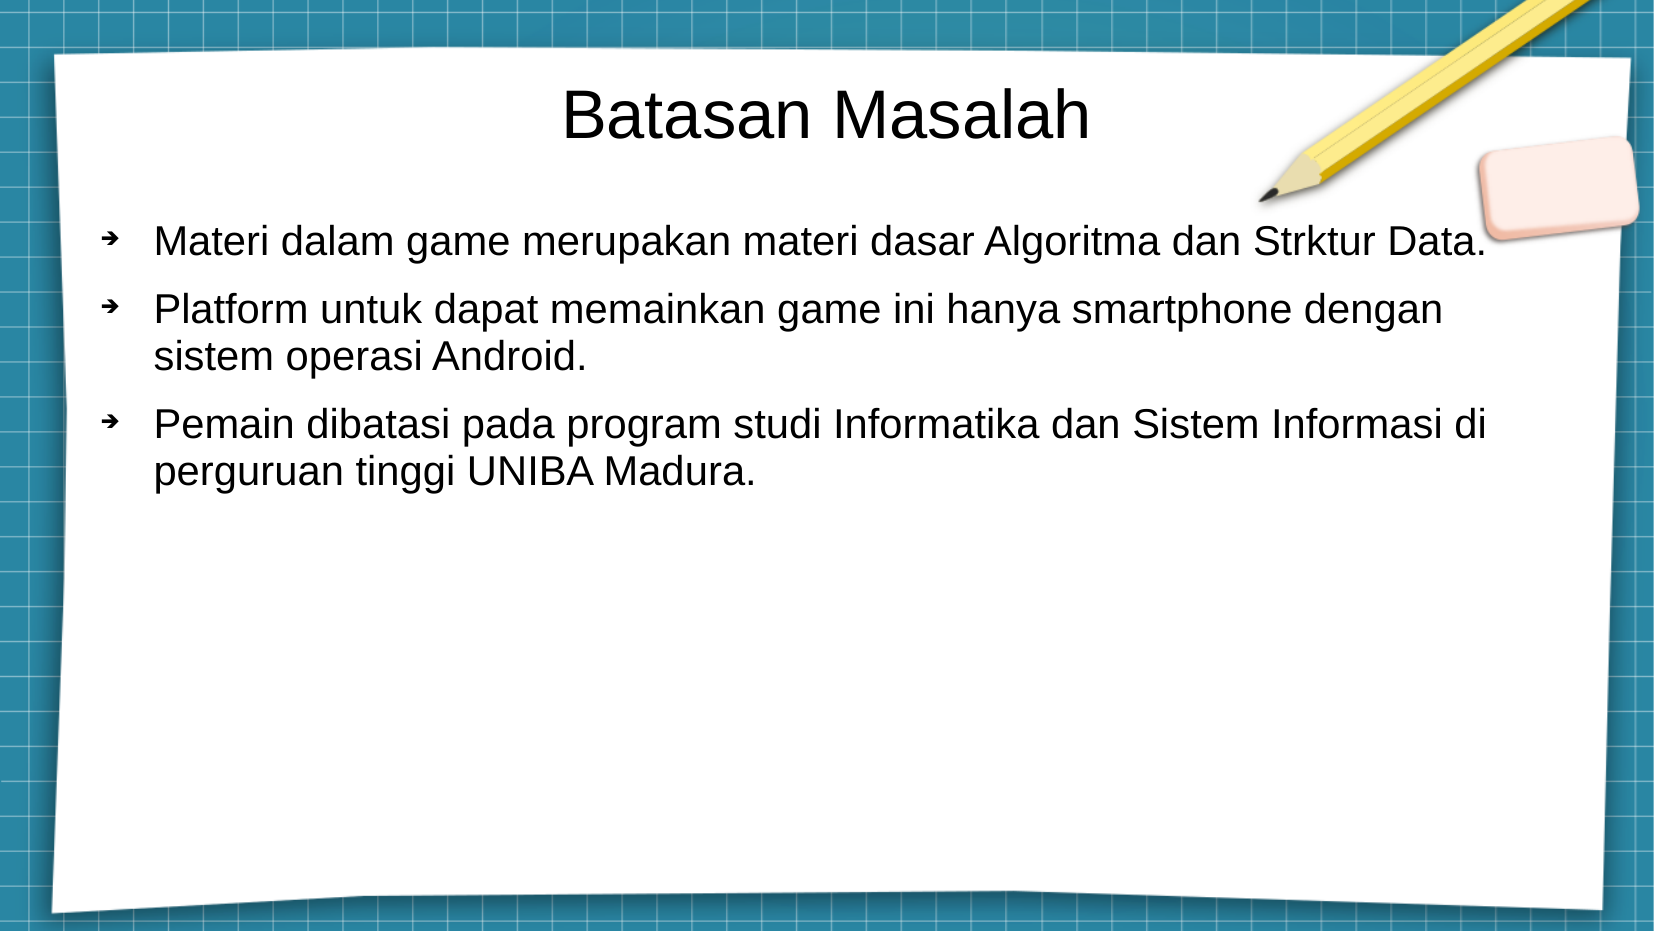

# Batasan Masalah
Materi dalam game merupakan materi dasar Algoritma dan Strktur Data.
Platform untuk dapat memainkan game ini hanya smartphone dengan sistem operasi Android.
Pemain dibatasi pada program studi Informatika dan Sistem Informasi di perguruan tinggi UNIBA Madura.